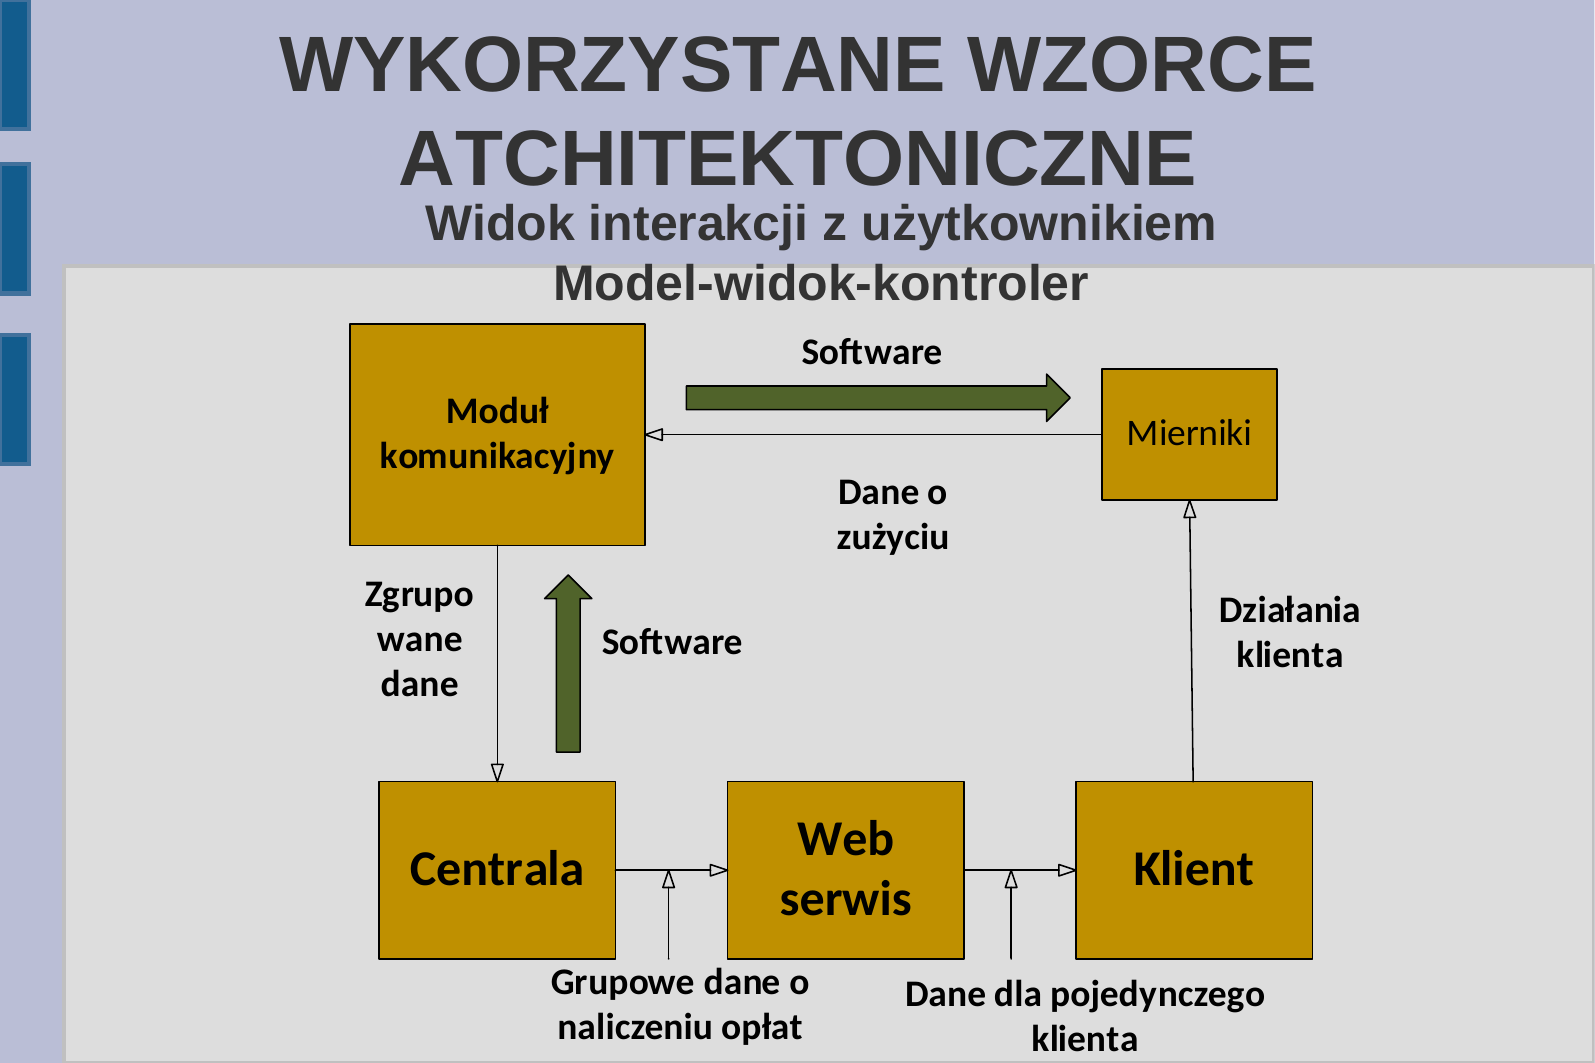

# WYKORZYSTANE WZORCE ATCHITEKTONICZNE
Widok interakcji z użytkownikiem
Model-widok-kontroler